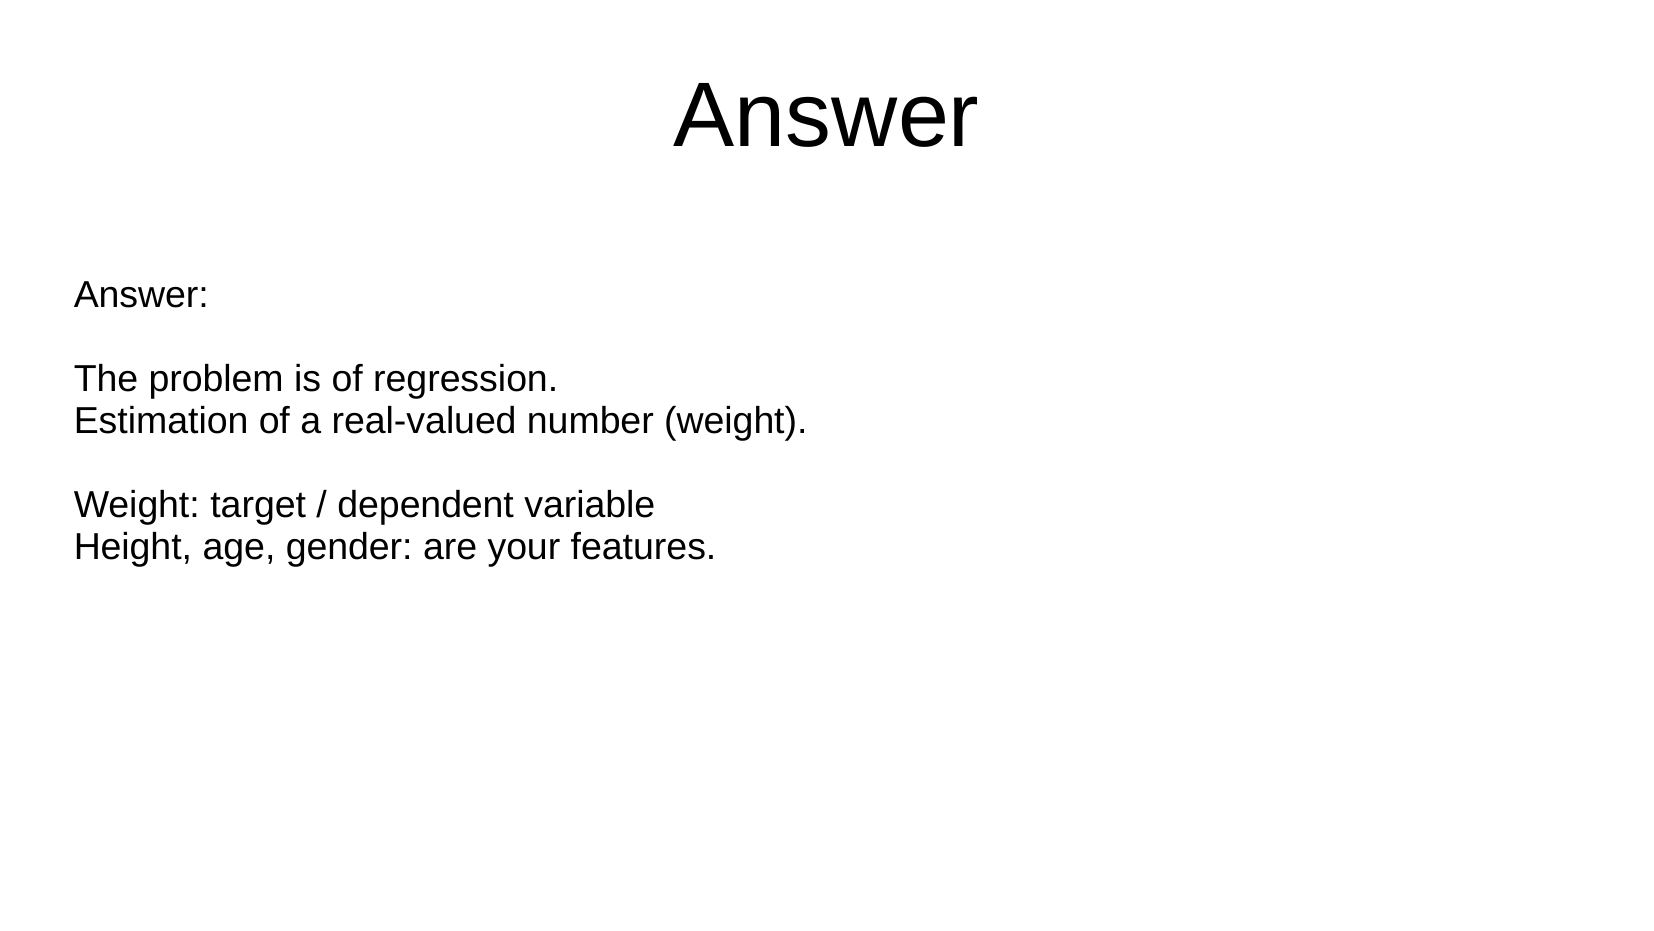

# Answer
Answer:
The problem is of regression.
Estimation of a real-valued number (weight).
Weight: target / dependent variable
Height, age, gender: are your features.